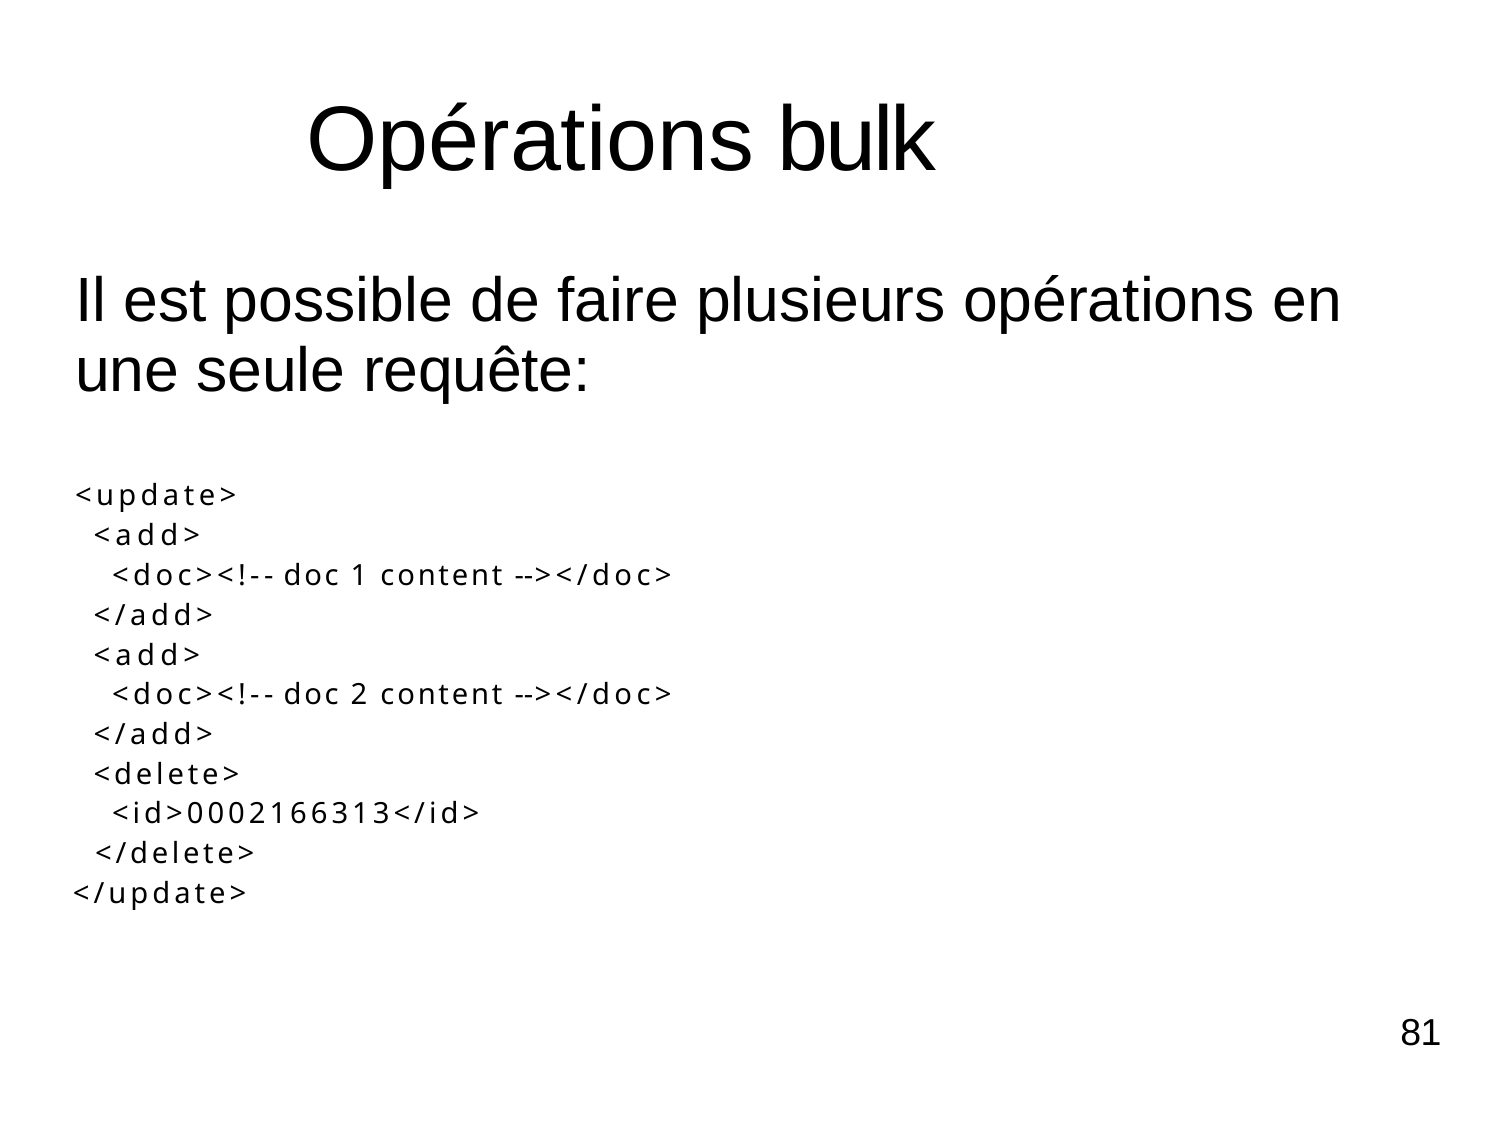

# Opérations bulk
Il est possible de faire plusieurs opérations en une seule requête:
<update>
<add>
<doc><!-- doc 1 content --></doc>
</add>
<add>
<doc><!-- doc 2 content --></doc>
</add>
<delete>
<id>0002166313</id>
 </delete>
</update>
81